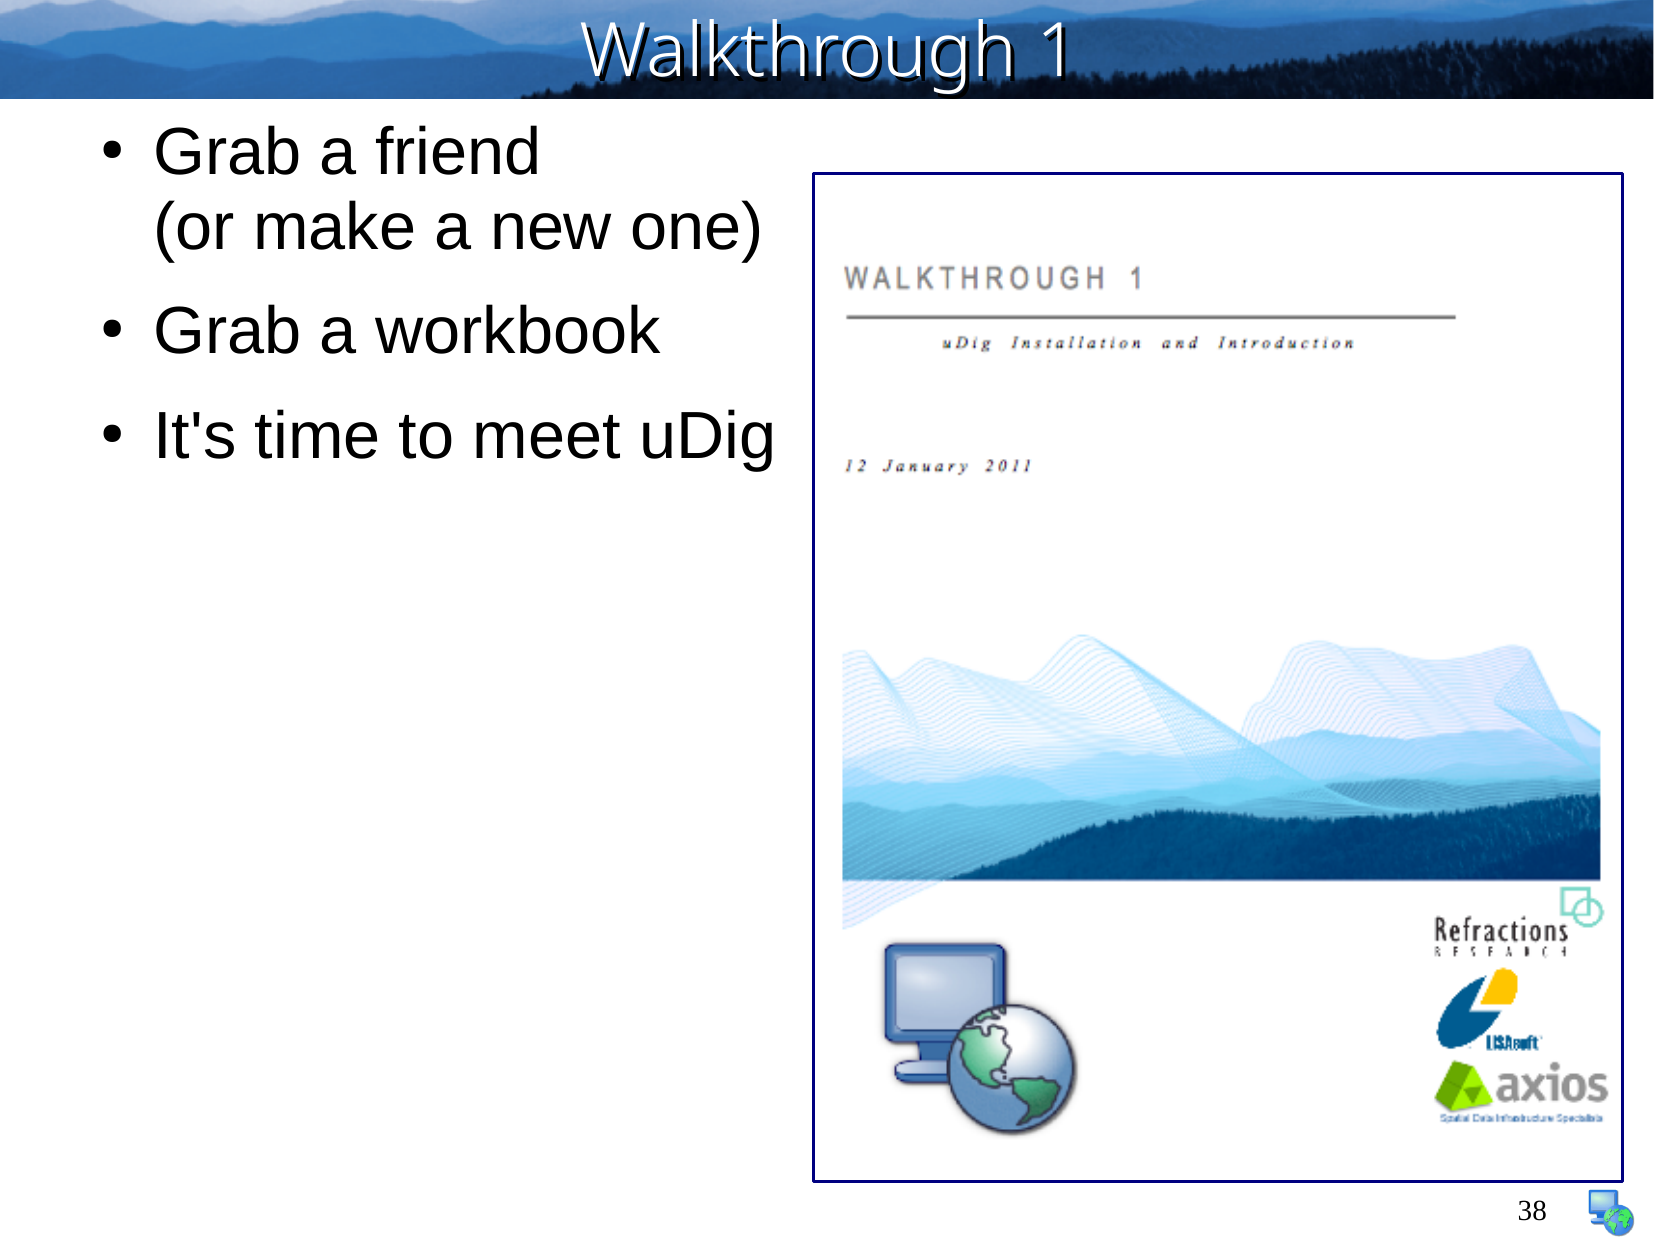

# Walkthrough 1
Grab a friend
(or make a new one)
Grab a workbook
It's time to meet uDig
38